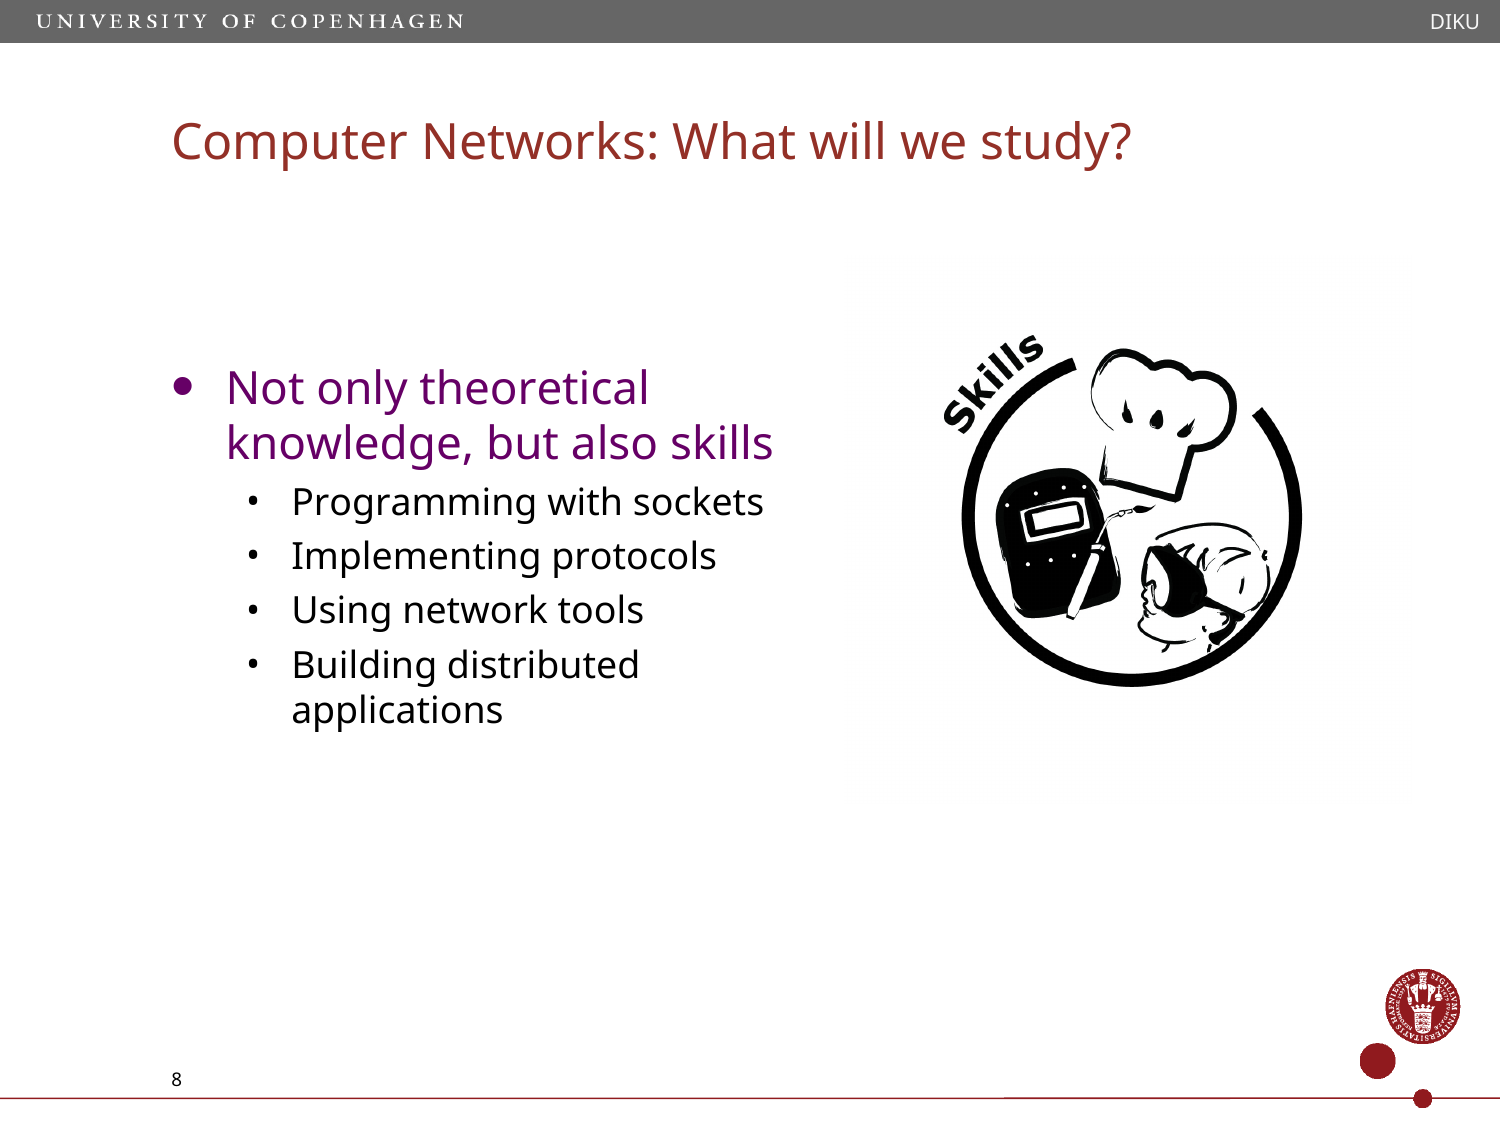

DIKU
Computer Networks: What will we study?
Not only theoretical knowledge, but also skills
Programming with sockets
Implementing protocols
Using network tools
Building distributed applications